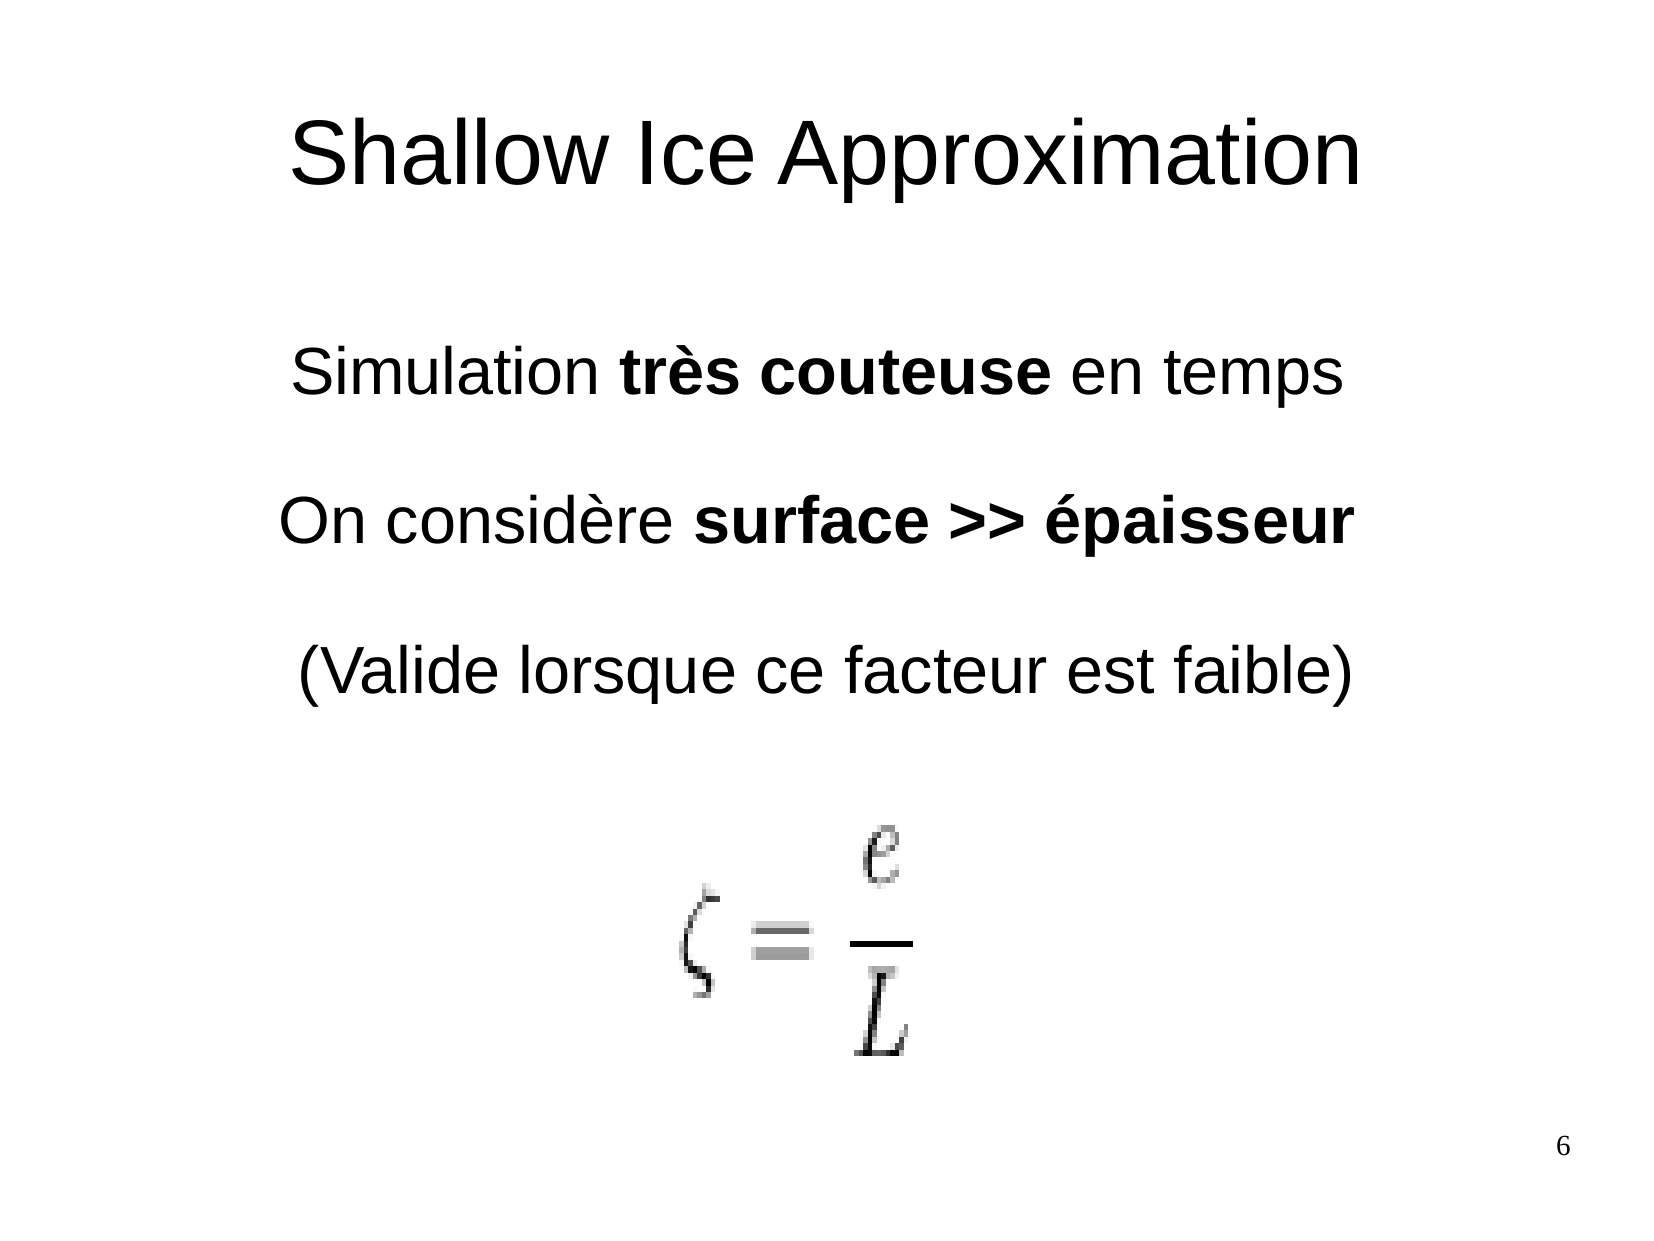

# Shallow Ice Approximation
Simulation très couteuse en temps
On considère surface >> épaisseur
(Valide lorsque ce facteur est faible)
6